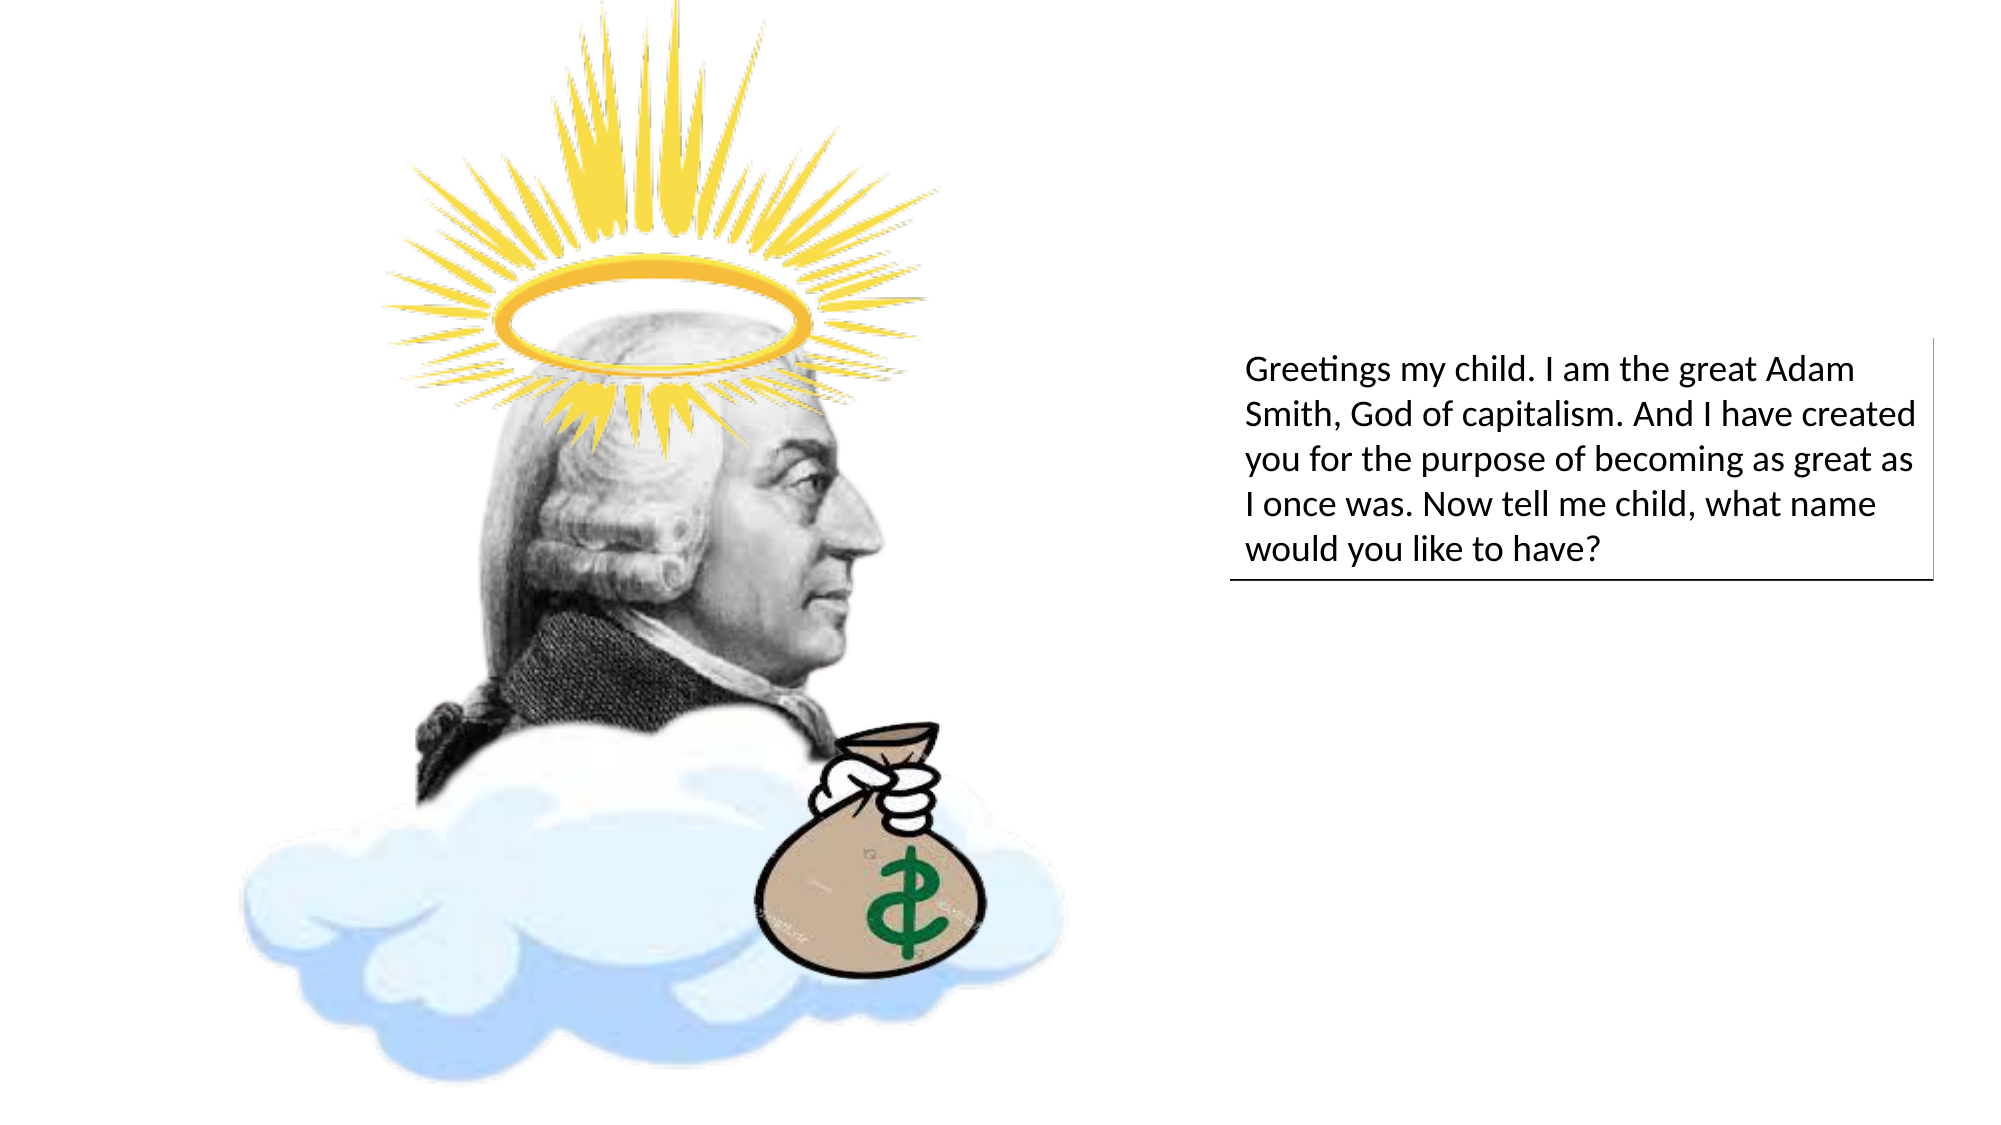

Greetings my child. I am the great Adam Smith, God of capitalism. And I have created you for the purpose of becoming as great as I once was. Now tell me child, what name would you like to have?
#